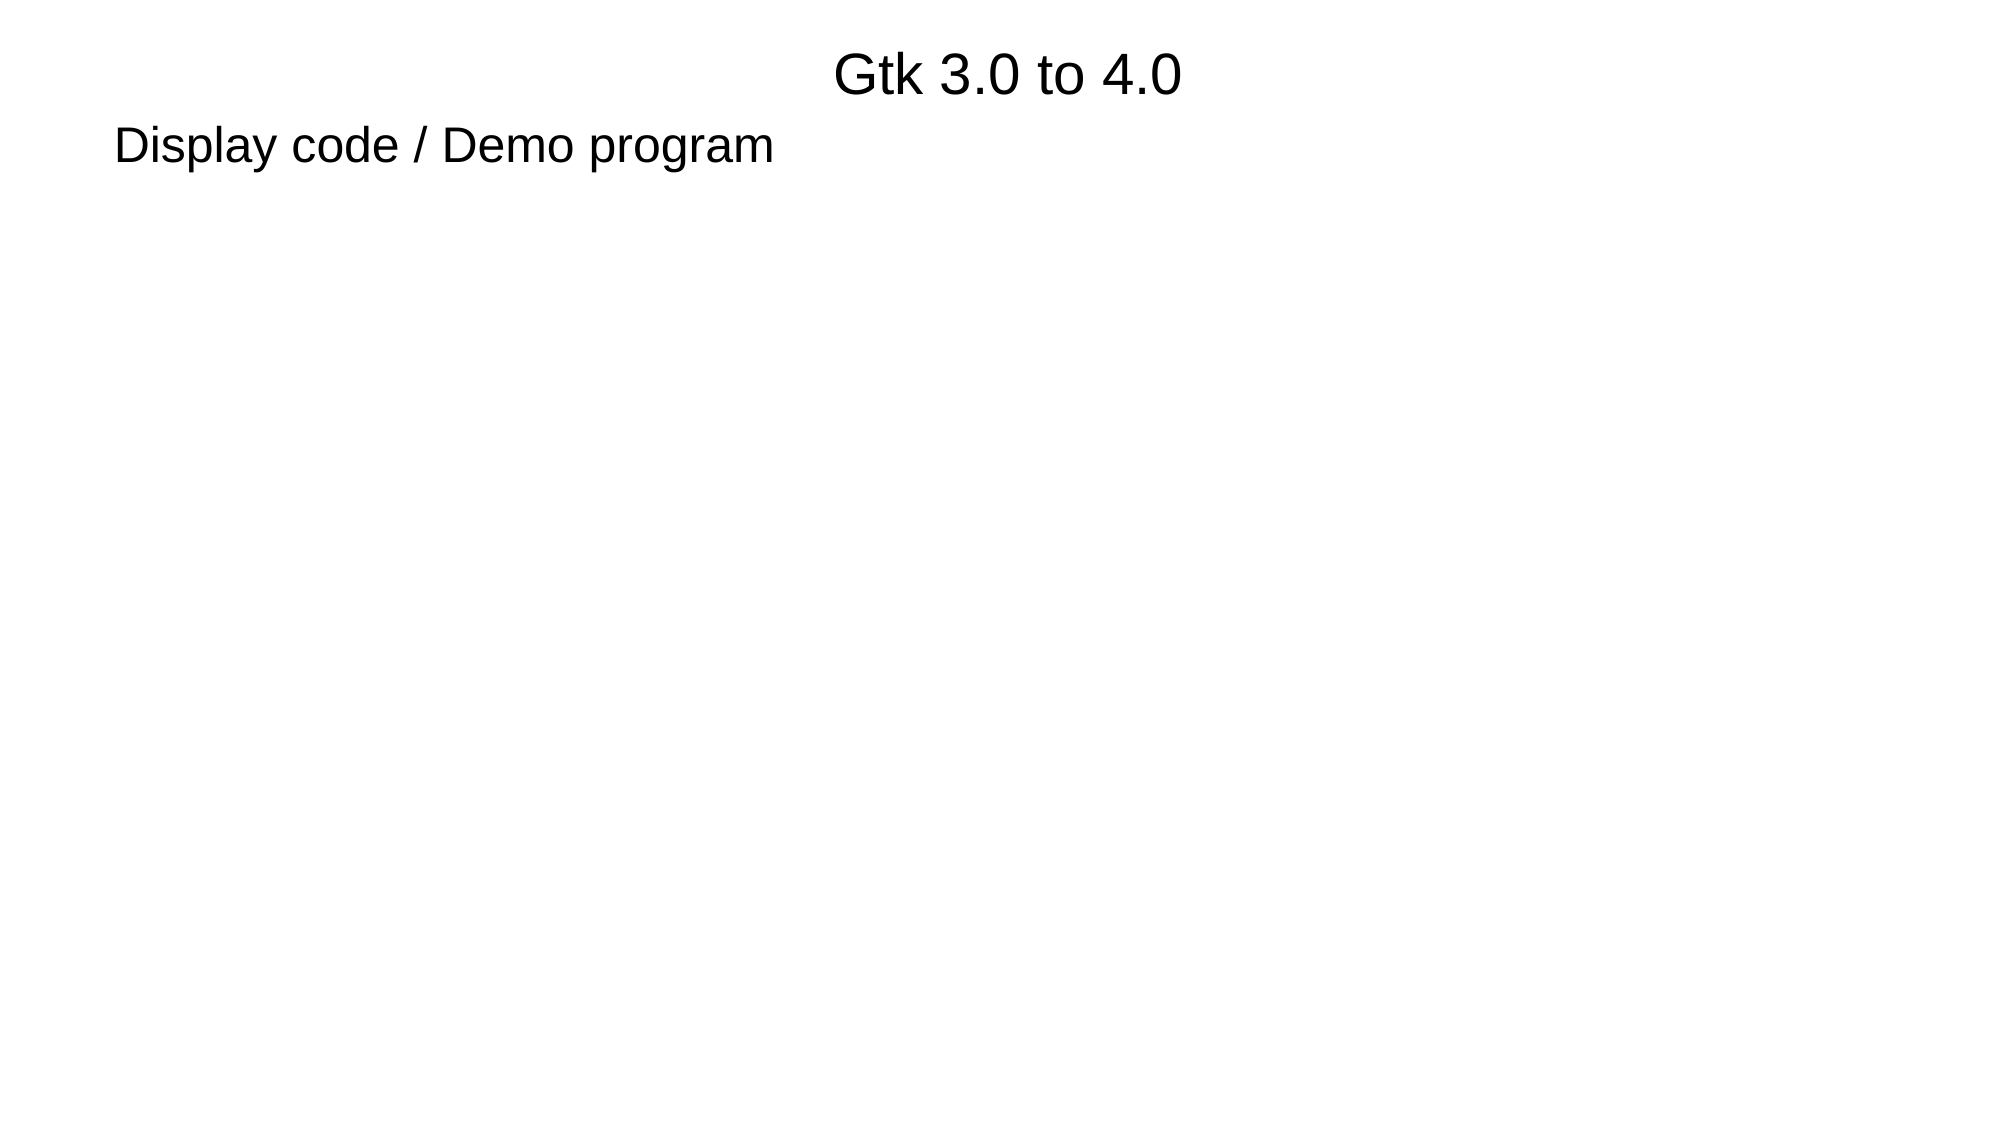

# Gtk 3.0 to 4.0
Display code / Demo program